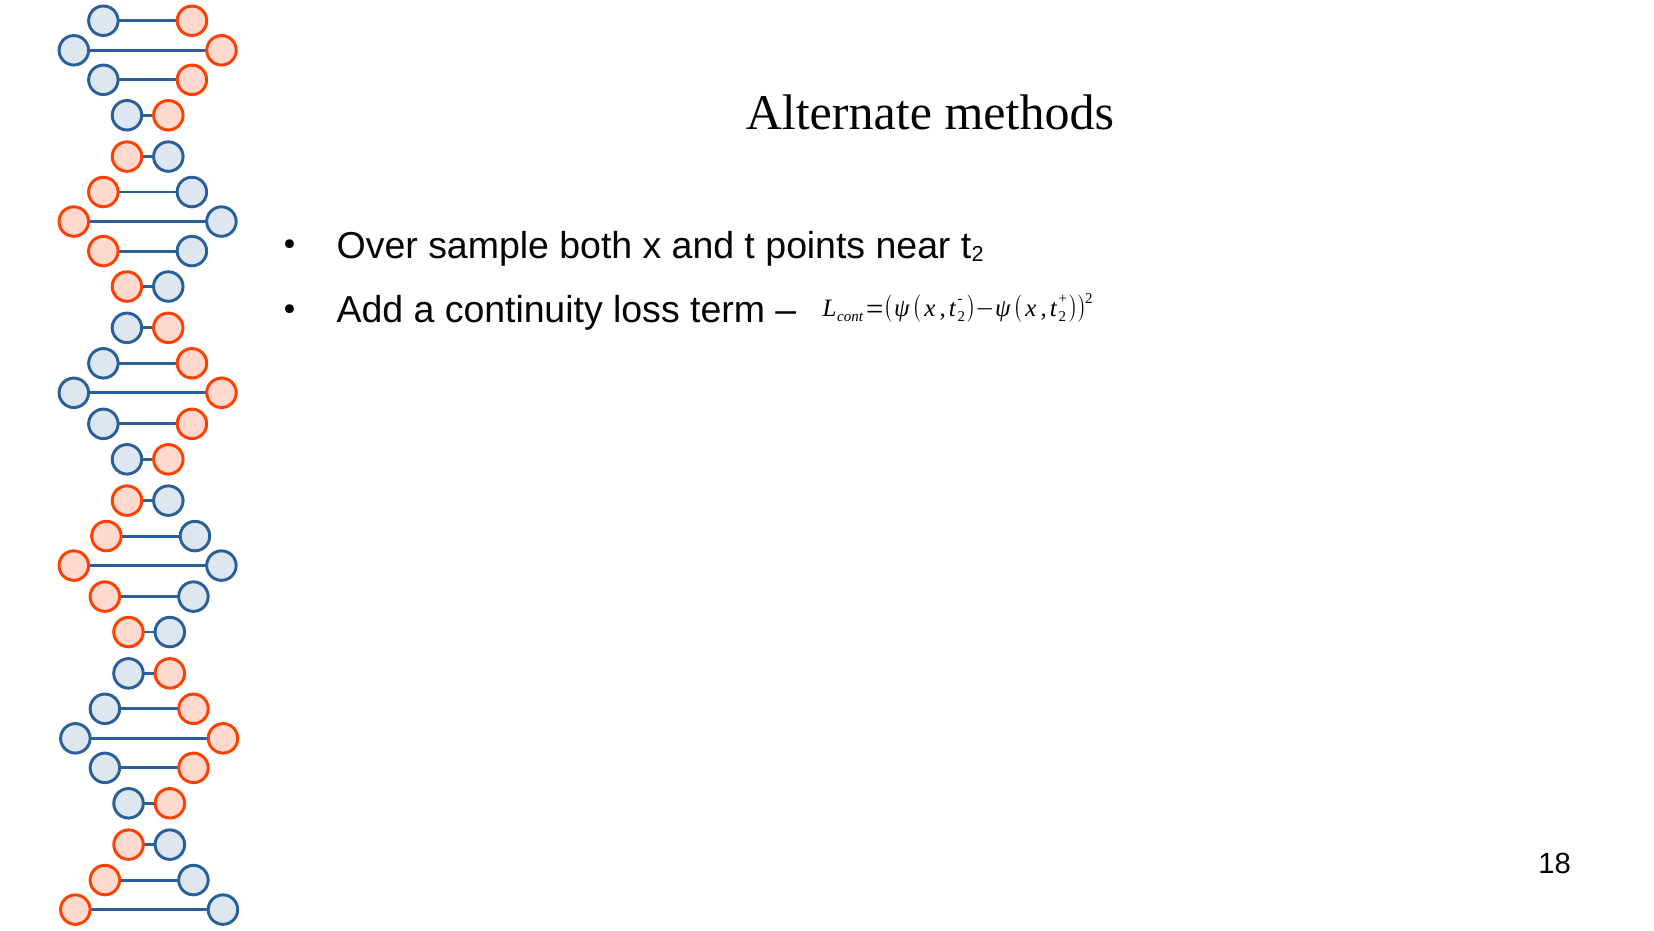

# Alternate methods
Over sample both x and t points near t2
Add a continuity loss term –
18